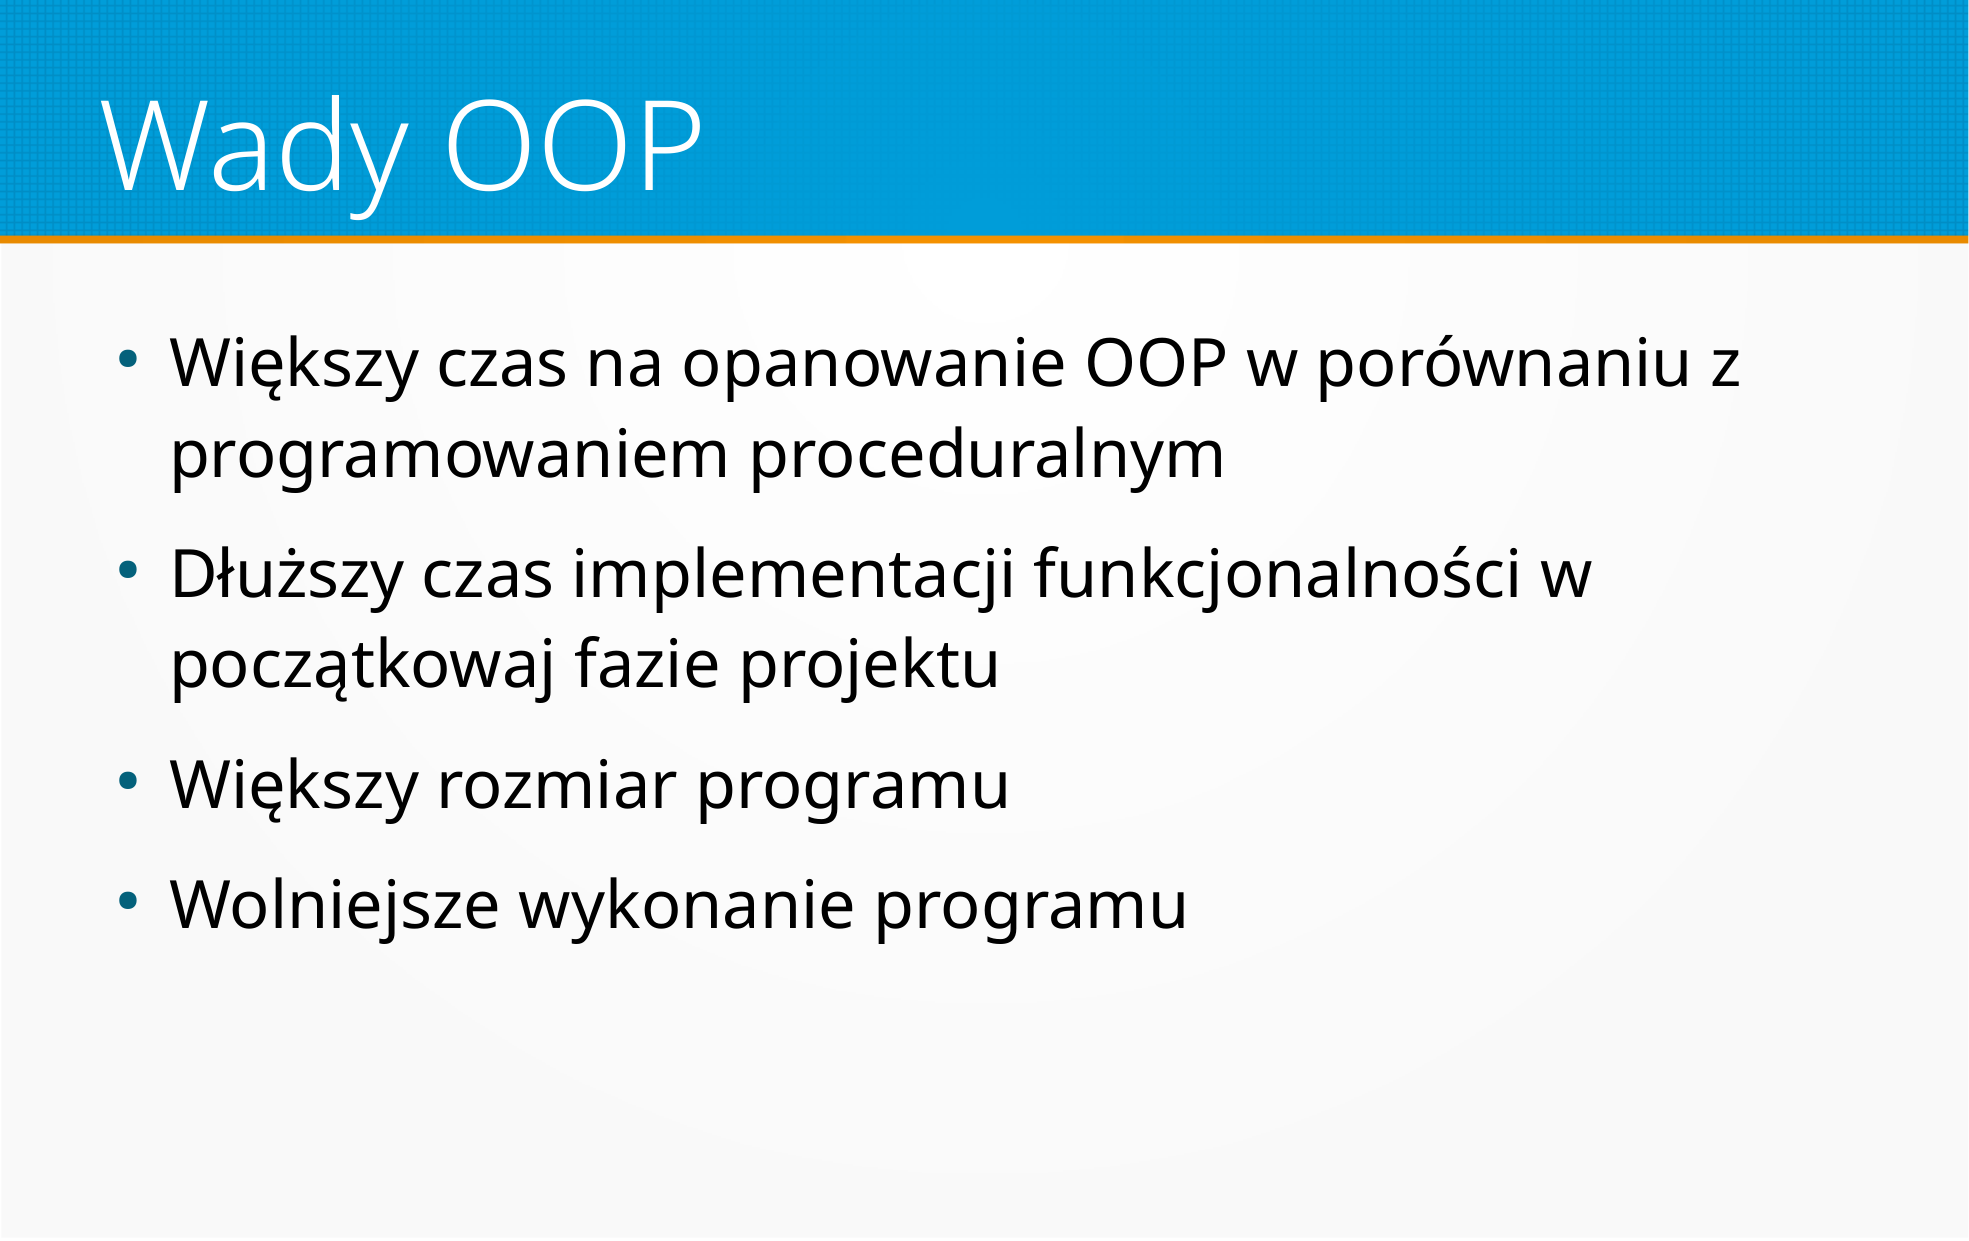

# Wady OOP
Większy czas na opanowanie OOP w porównaniu z programowaniem proceduralnym
Dłuższy czas implementacji funkcjonalności w początkowaj fazie projektu
Większy rozmiar programu
Wolniejsze wykonanie programu